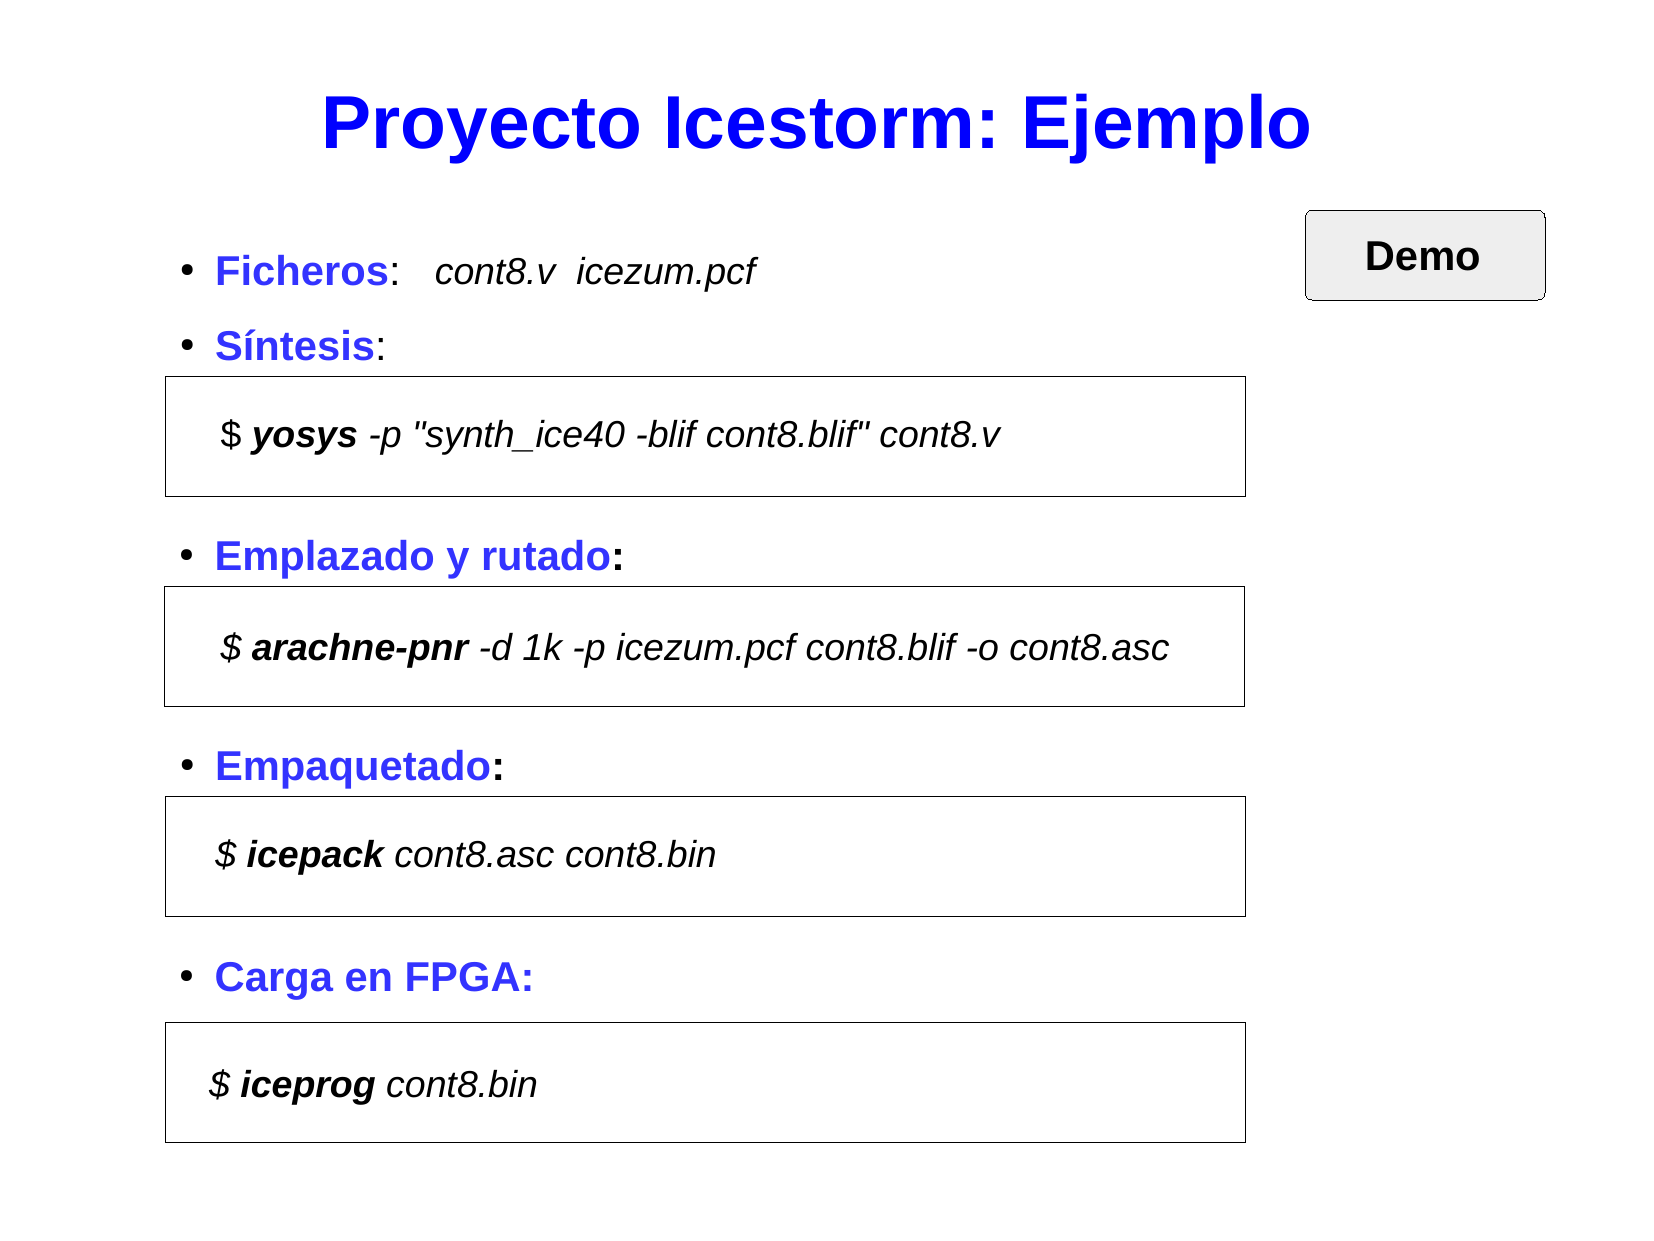

Proyecto Icestorm: Ejemplo
Demo
Ficheros:
cont8.v icezum.pcf
Síntesis:
$ yosys -p "synth_ice40 -blif cont8.blif" cont8.v
Emplazado y rutado:
$ arachne-pnr -d 1k -p icezum.pcf cont8.blif -o cont8.asc
Empaquetado:
$ icepack cont8.asc cont8.bin
Carga en FPGA:
$ iceprog cont8.bin